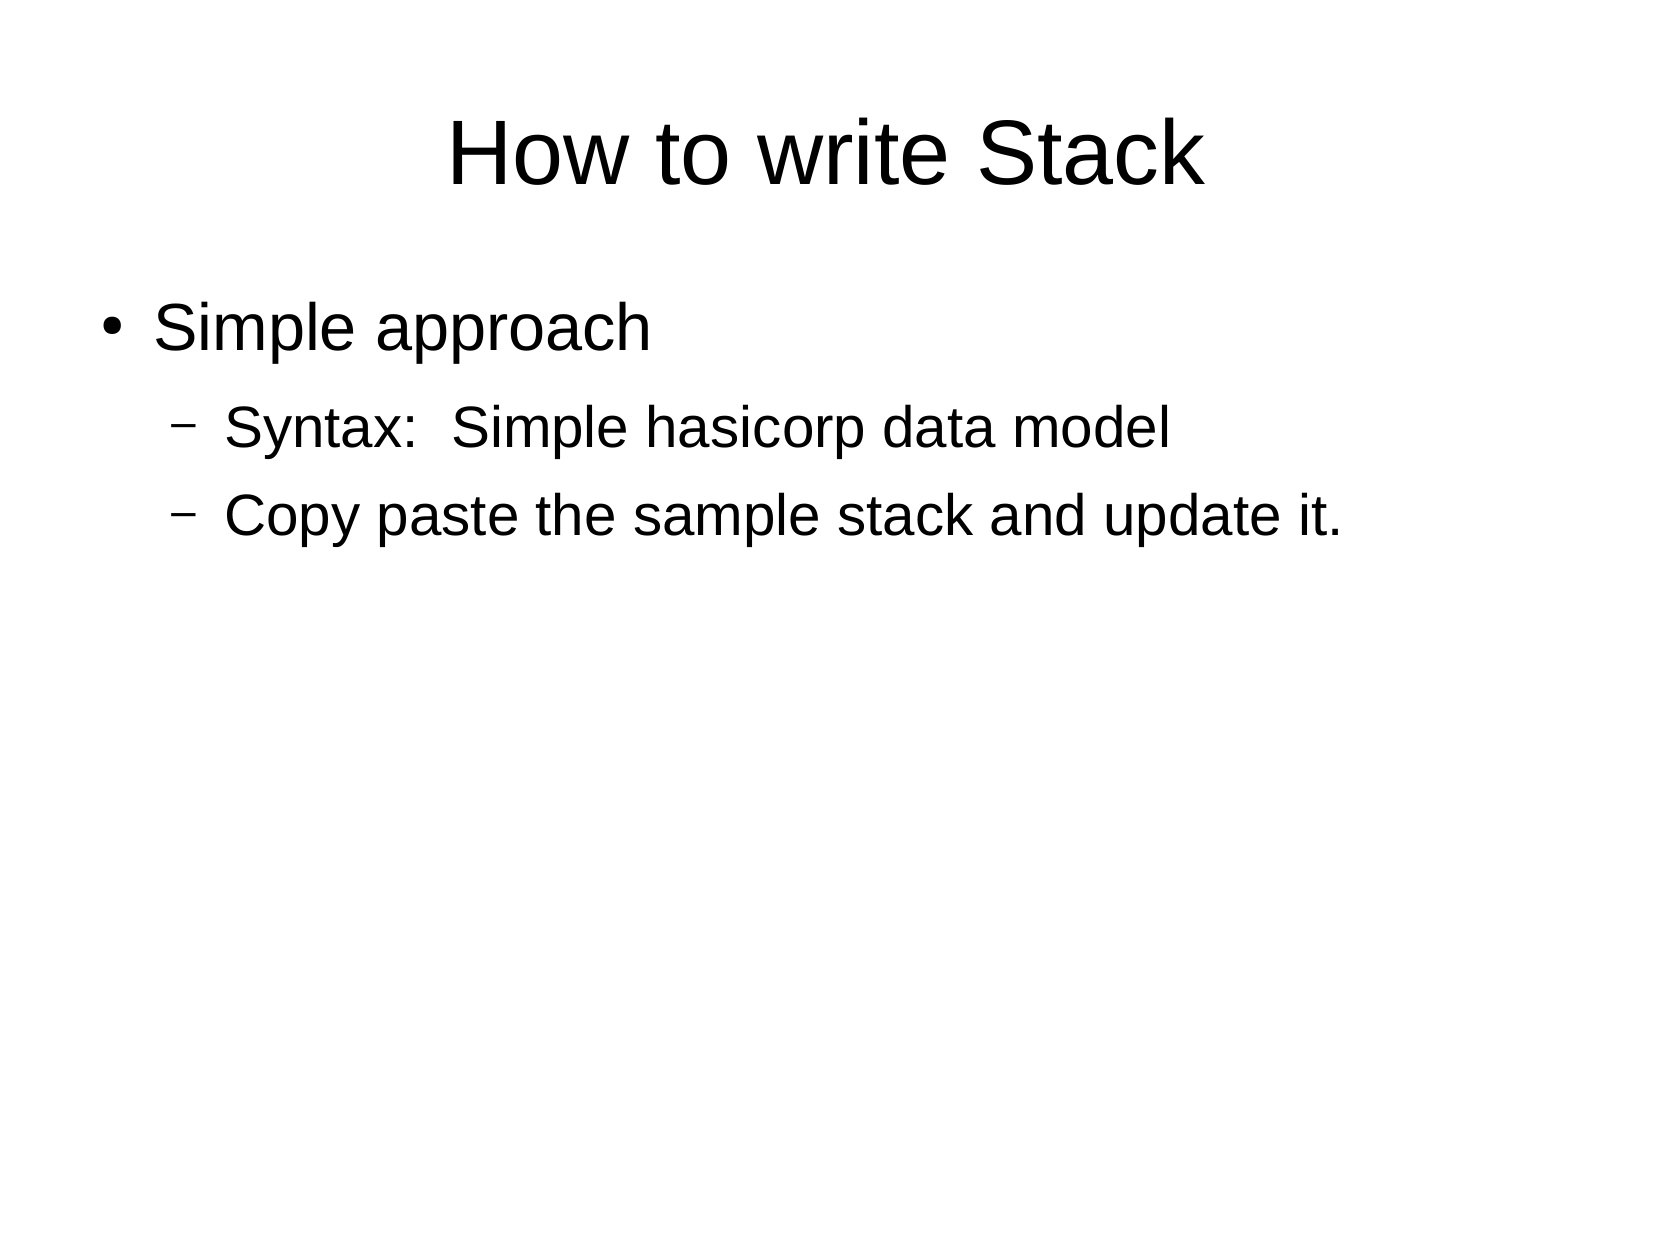

# How to write Stack
Simple approach
Syntax: Simple hasicorp data model
Copy paste the sample stack and update it.